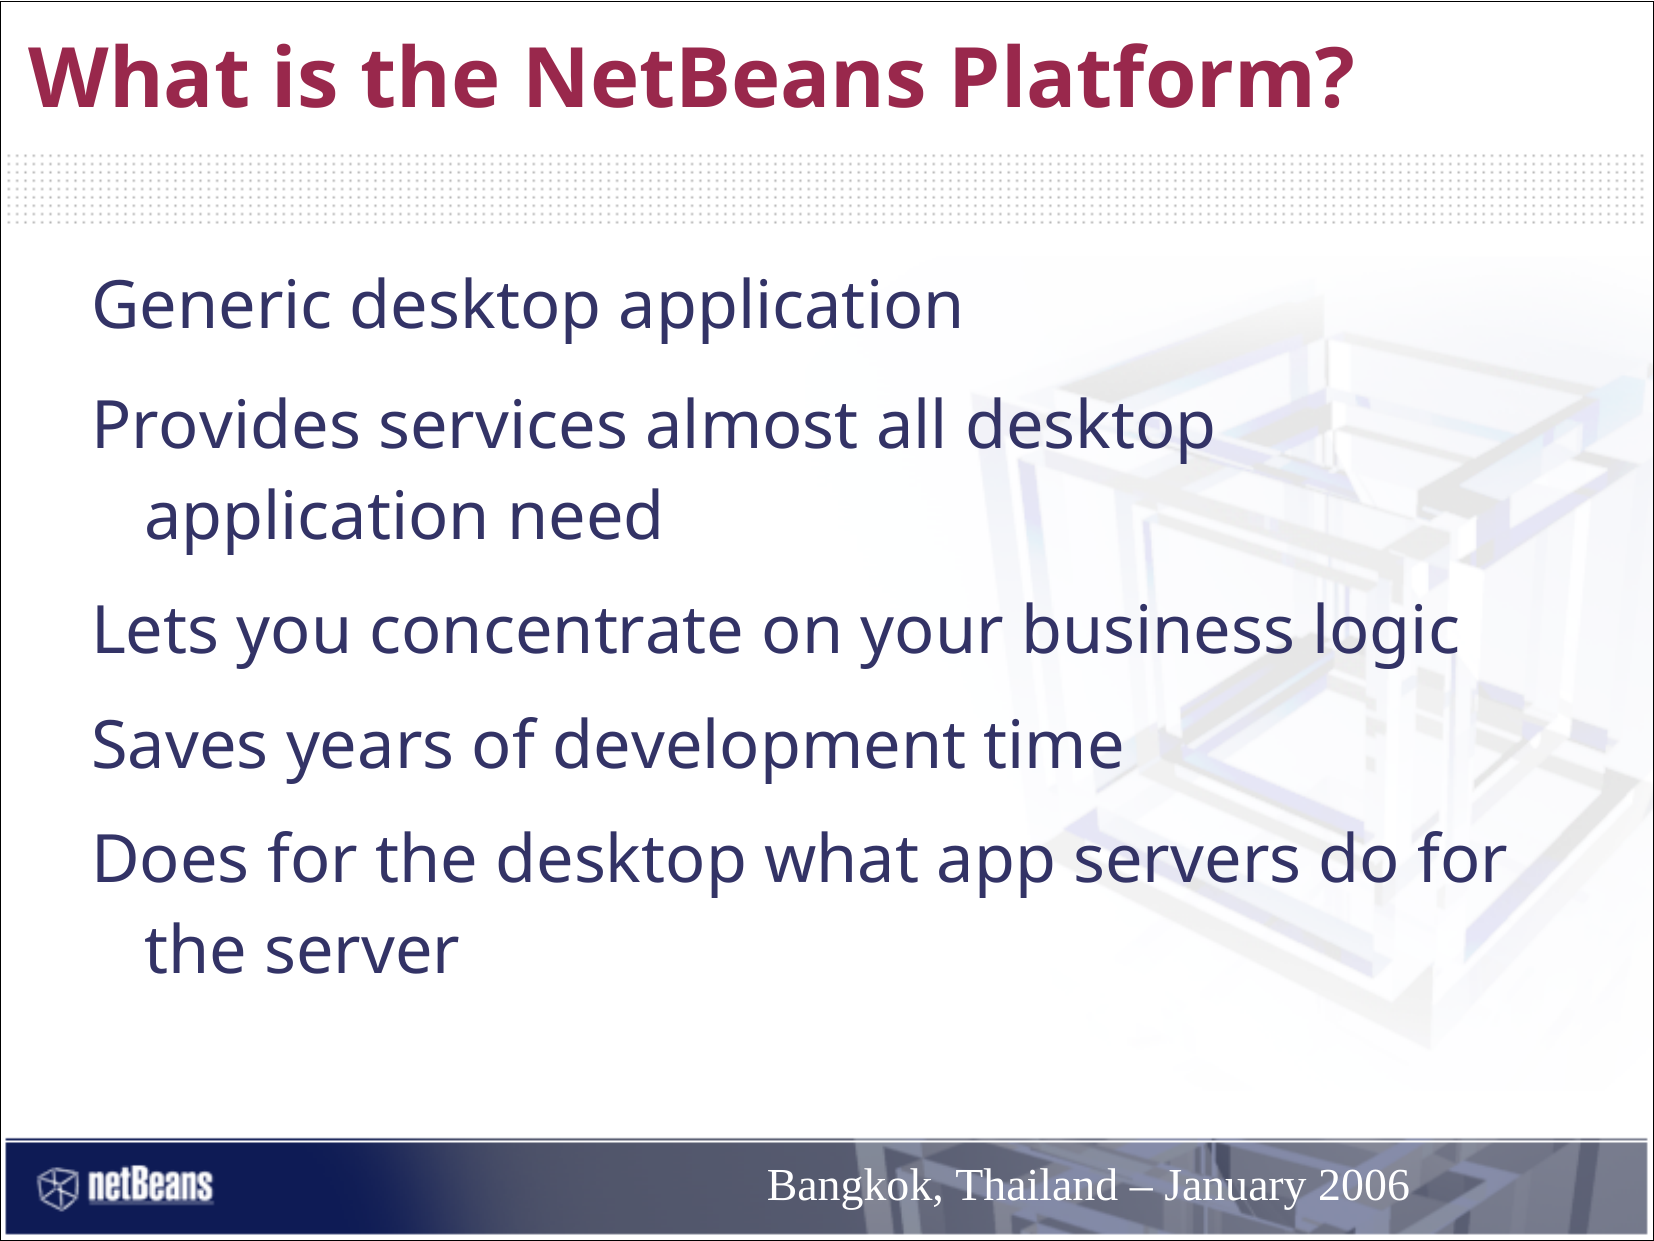

# What is the NetBeans Platform?
Generic desktop application
Provides services almost all desktop application need
Lets you concentrate on your business logic
Saves years of development time
Does for the desktop what app servers do for the server